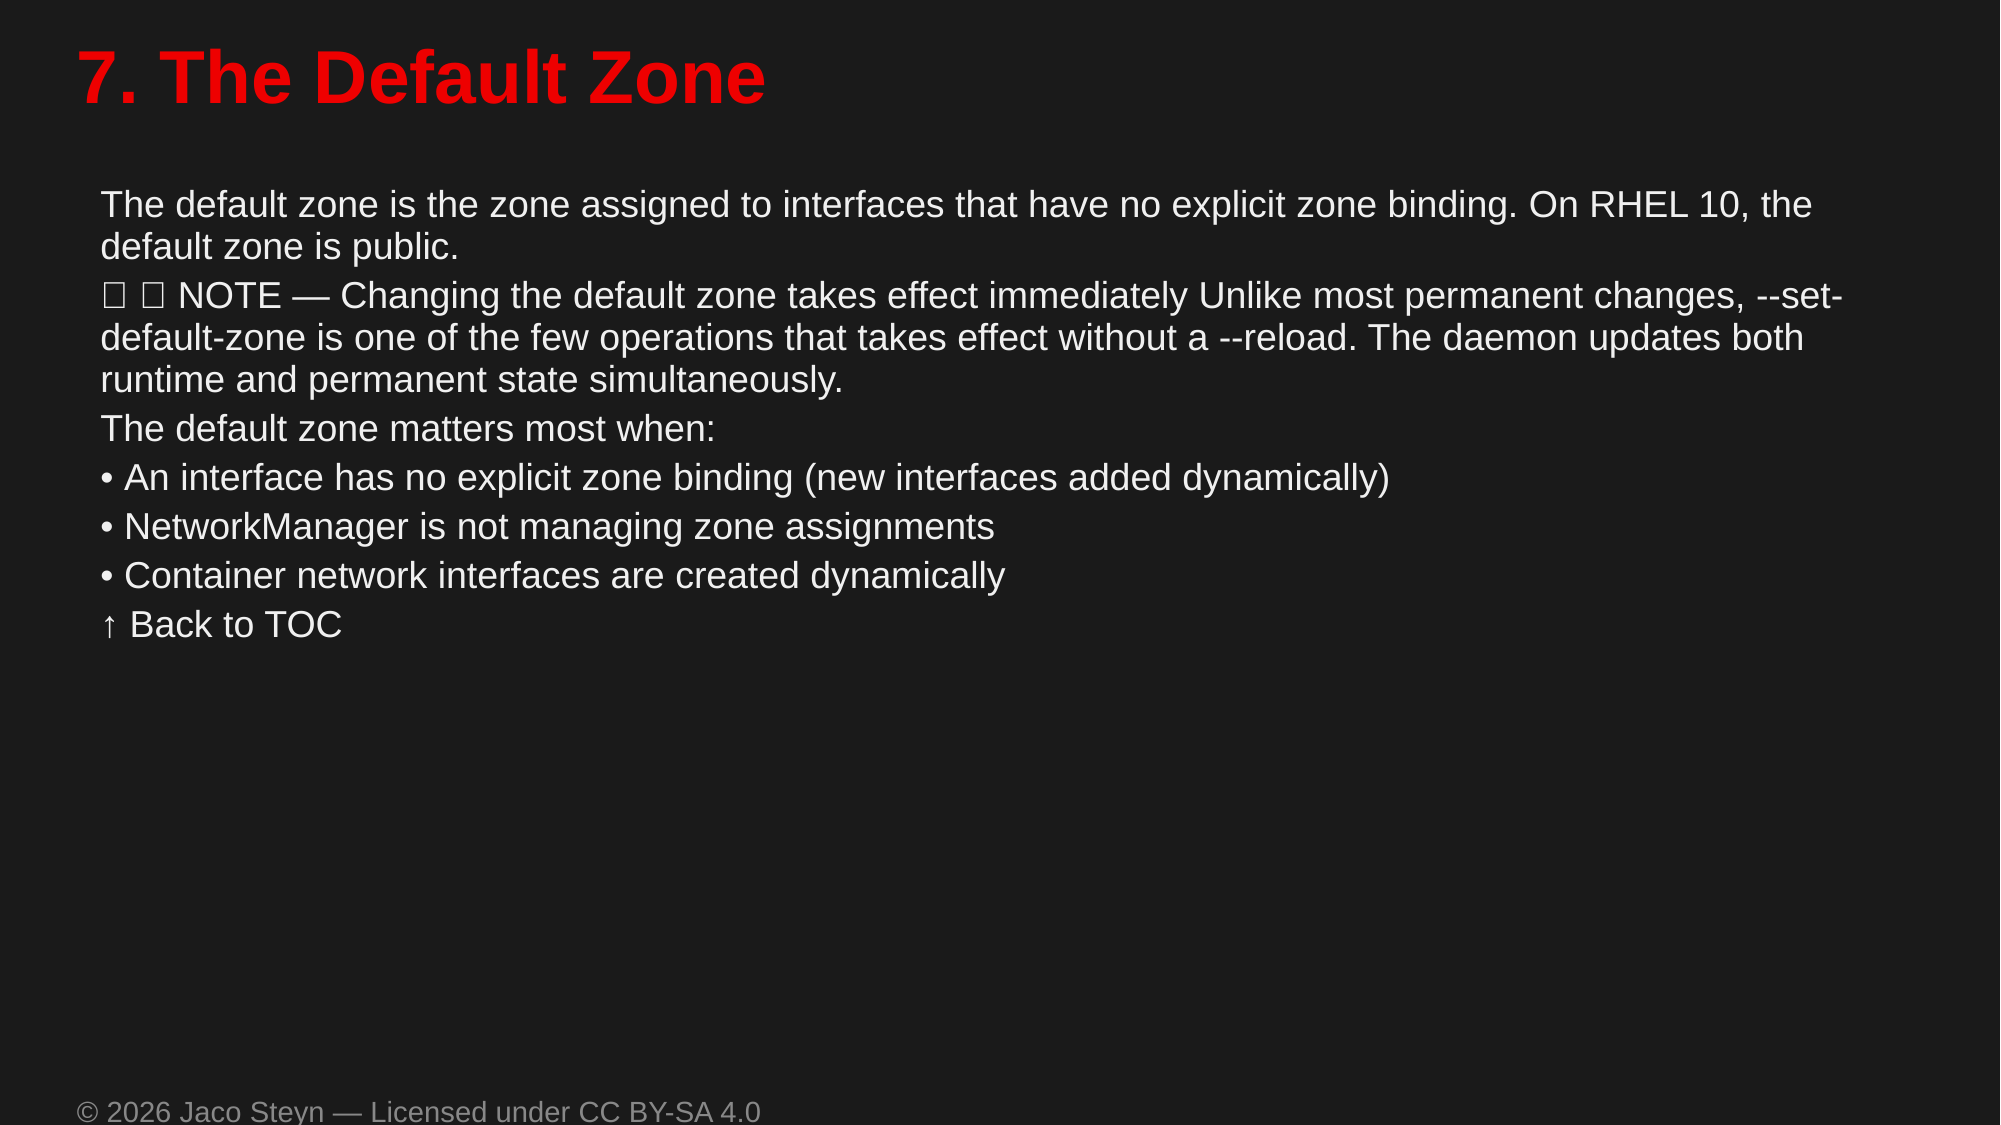

7. The Default Zone
The default zone is the zone assigned to interfaces that have no explicit zone binding. On RHEL 10, the default zone is public.
💡 📝 NOTE — Changing the default zone takes effect immediately Unlike most permanent changes, --set-default-zone is one of the few operations that takes effect without a --reload. The daemon updates both runtime and permanent state simultaneously.
The default zone matters most when:
• An interface has no explicit zone binding (new interfaces added dynamically)
• NetworkManager is not managing zone assignments
• Container network interfaces are created dynamically
↑ Back to TOC
© 2026 Jaco Steyn — Licensed under CC BY-SA 4.0